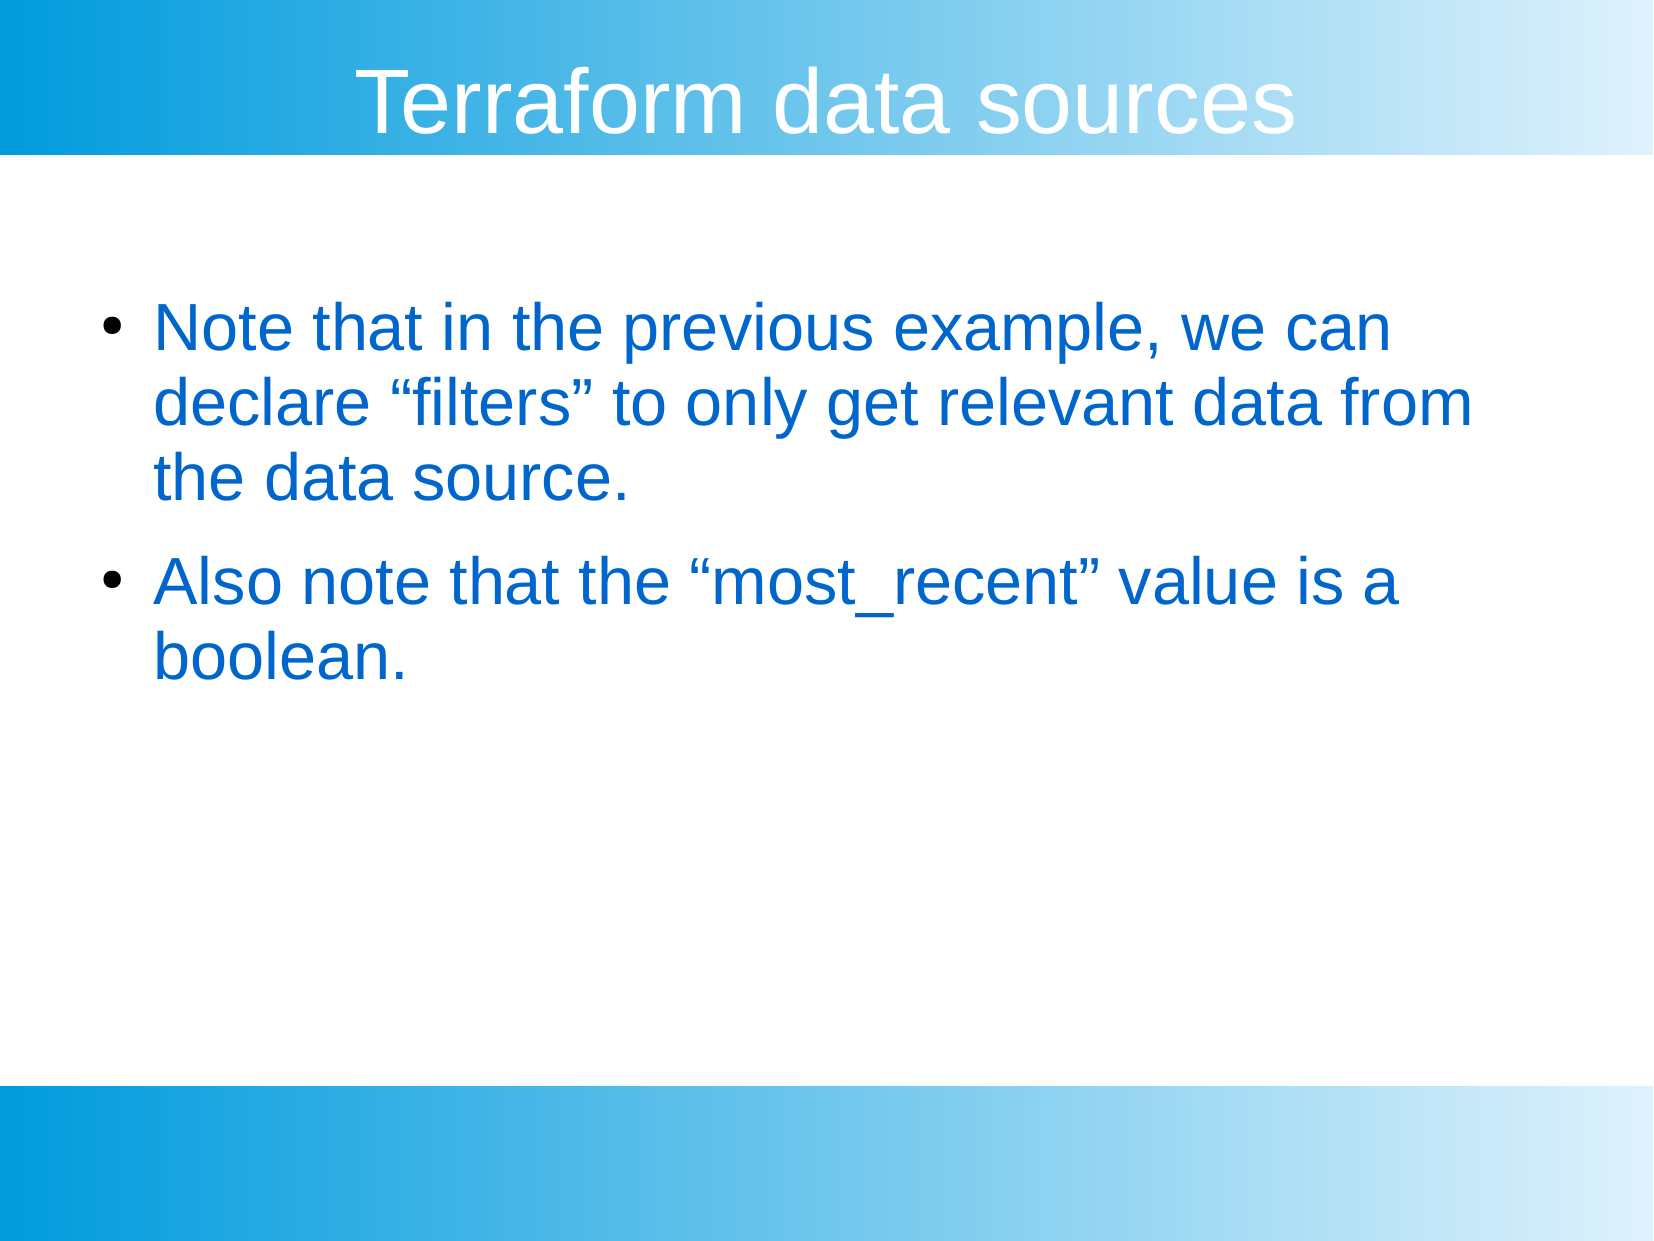

# Terraform data sources
Note that in the previous example, we can declare “filters” to only get relevant data from the data source.
Also note that the “most_recent” value is a boolean.